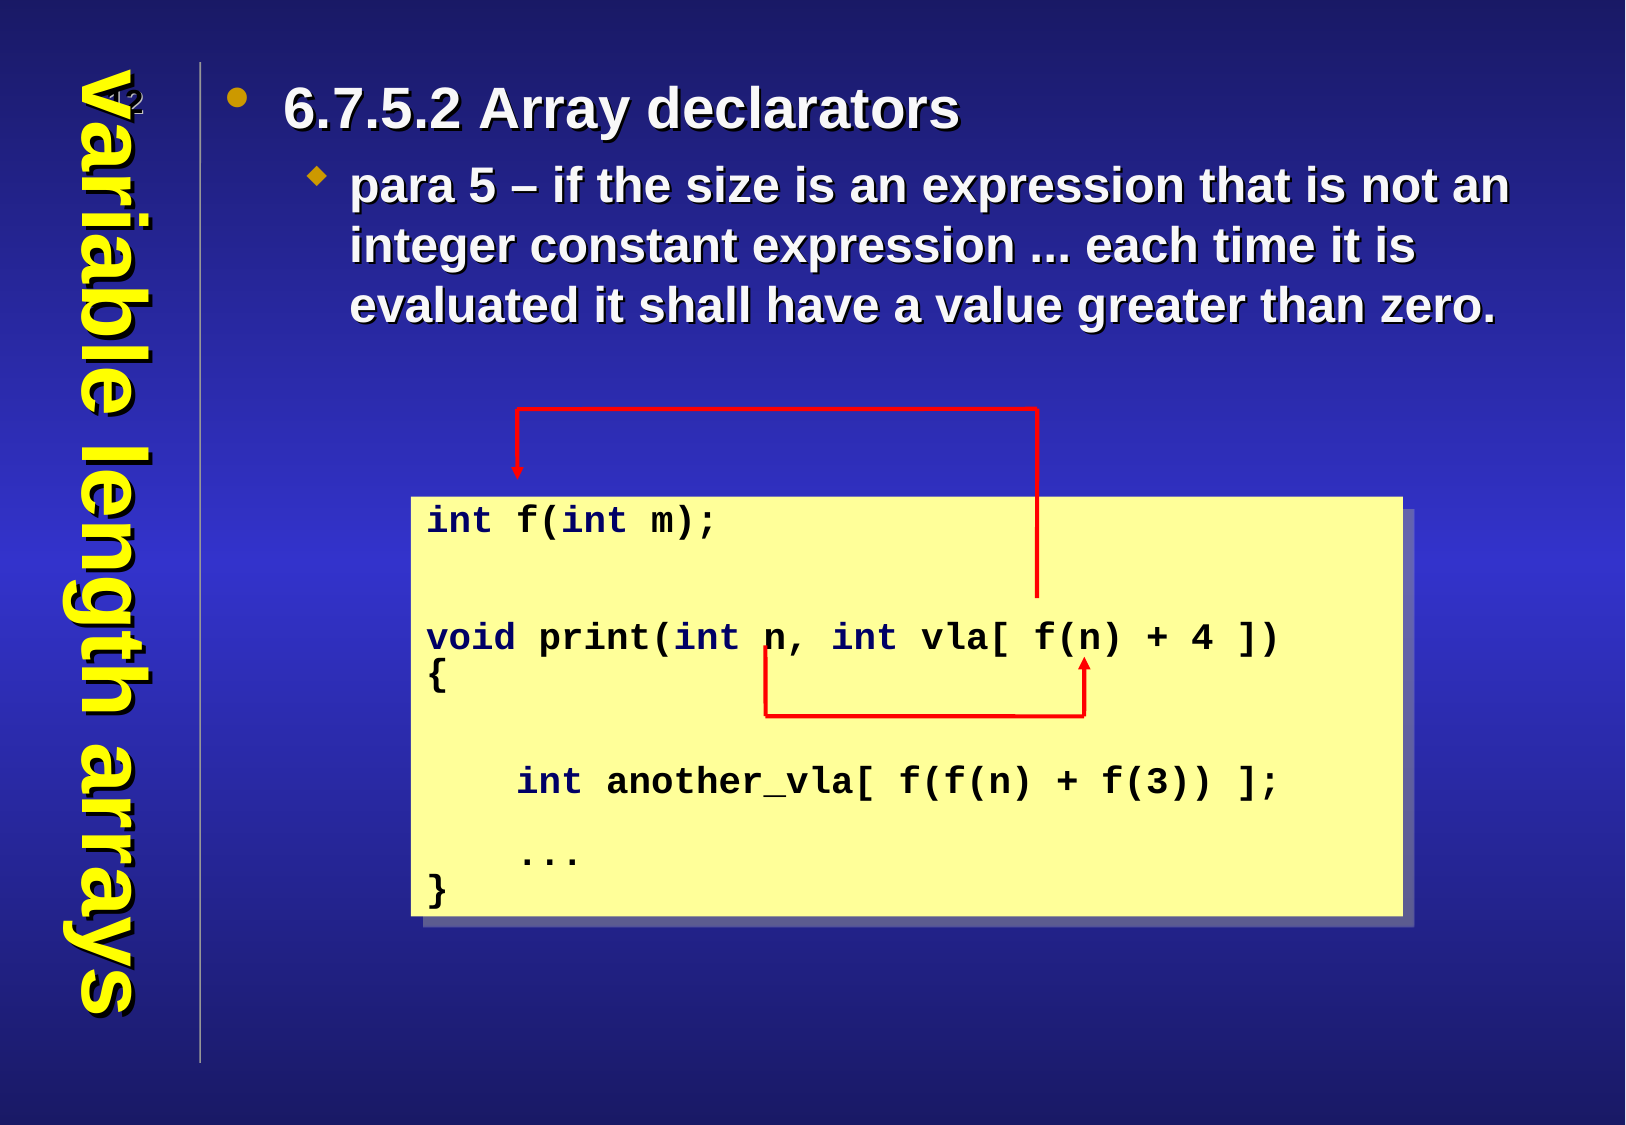

# variable length arrays
12
6.7.5.2 Array declarators
para 5 – if the size is an expression that is not an integer constant expression ... each time it is evaluated it shall have a value greater than zero.
int f(int m);
void print(int n, int vla[ f(n) + 4 ])
{
 int another_vla[ f(f(n) + f(3)) ];
 ...
}